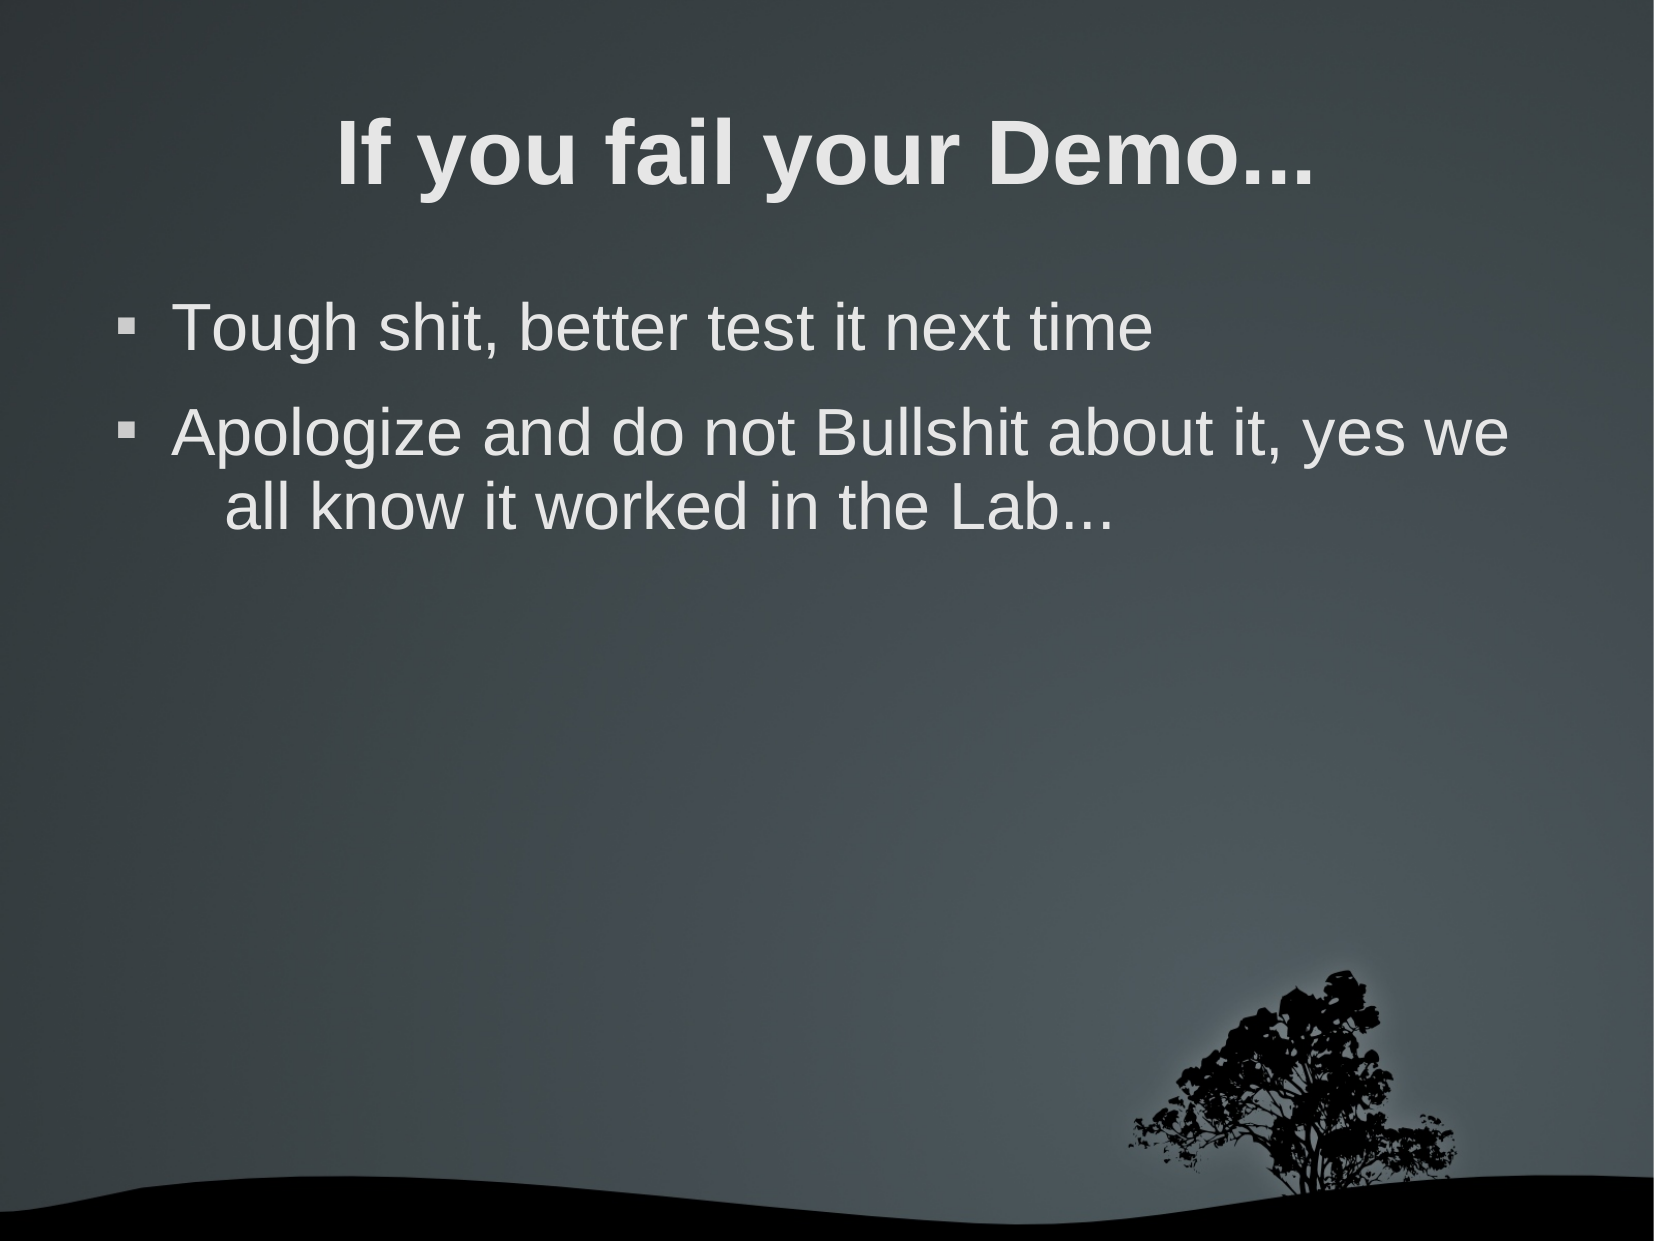

# If you fail your Demo...
Tough shit, better test it next time
Apologize and do not Bullshit about it, yes we all know it worked in the Lab...